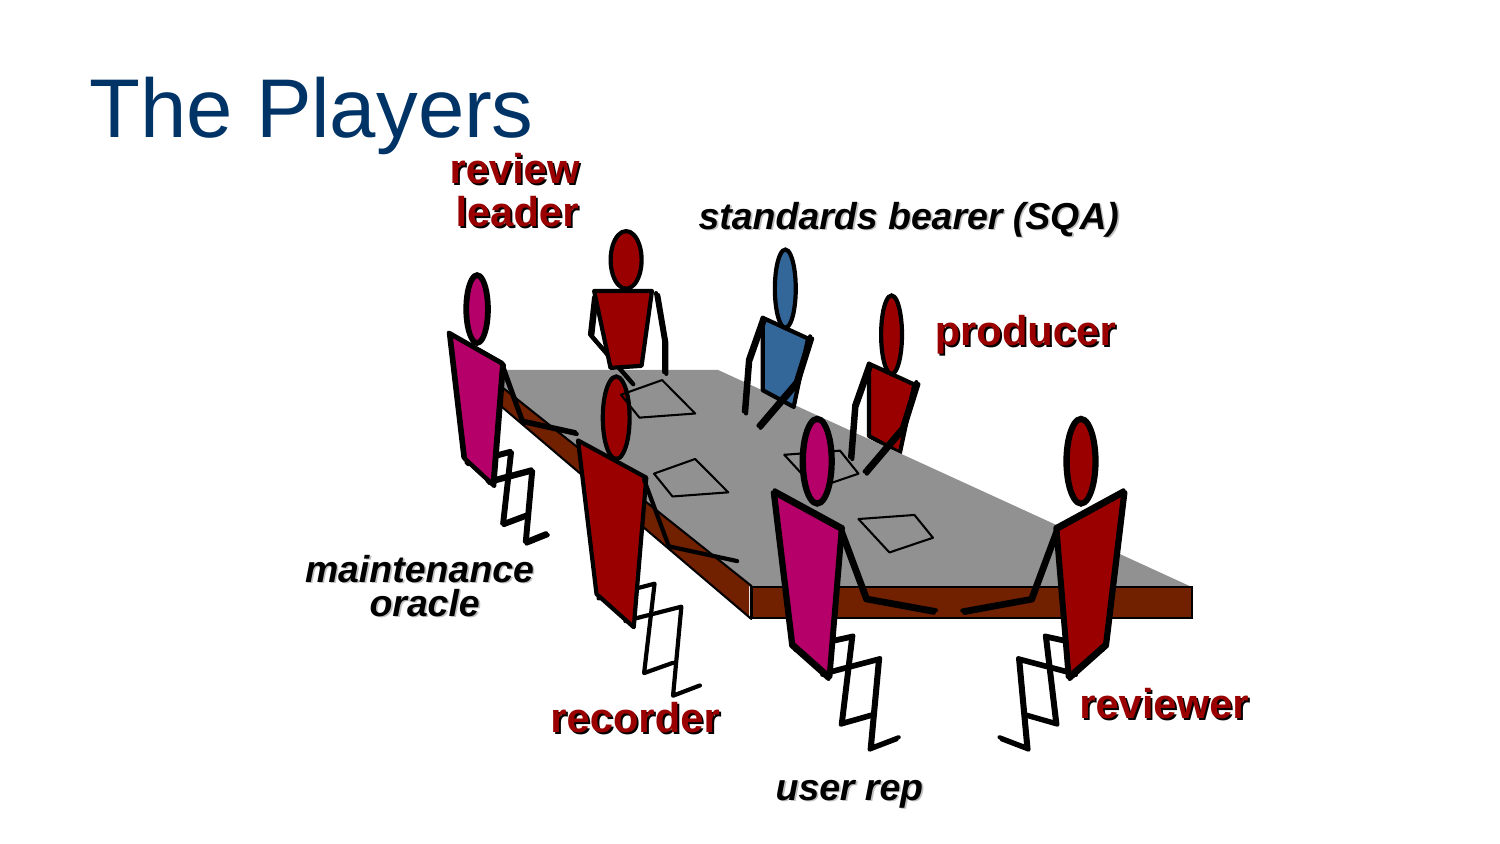

# The Players
review
leader
standards bearer (SQA)
producer
maintenance
oracle
reviewer
recorder
user rep